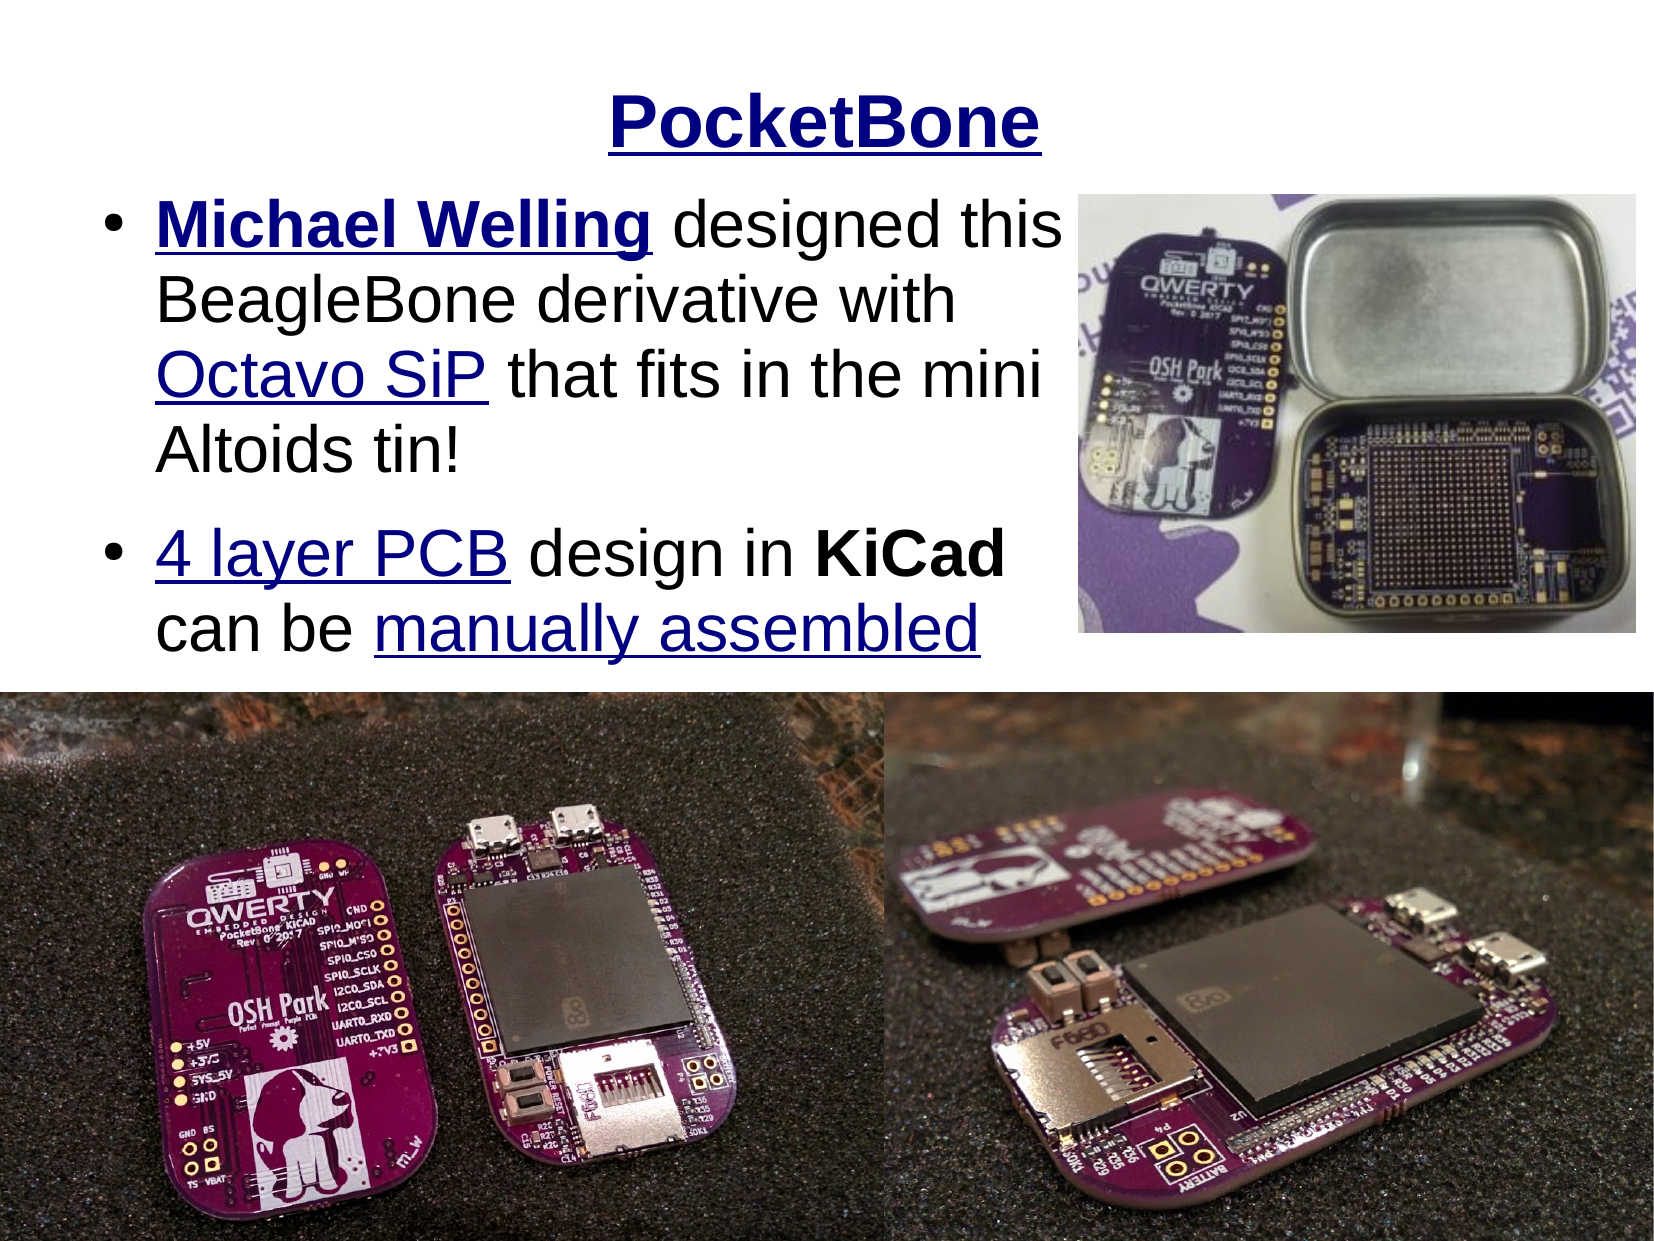

# PocketBone
Michael Welling designed this BeagleBone derivative with Octavo SiP that fits in the mini Altoids tin!
4 layer PCB design in KiCad can be manually assembled